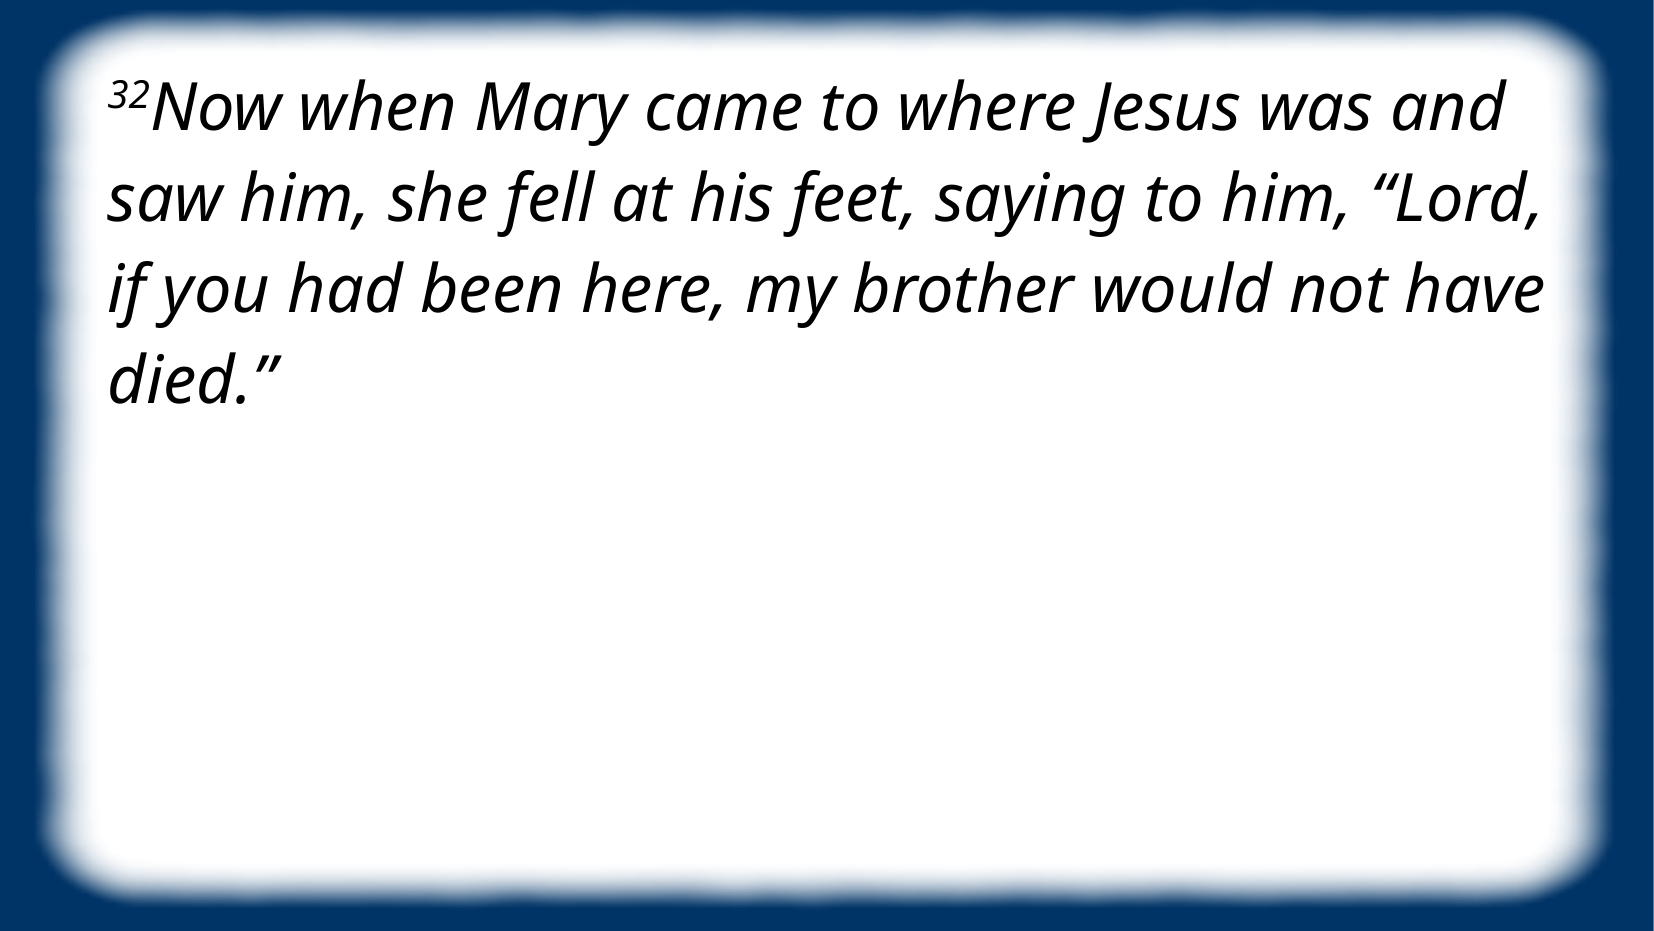

32Now when Mary came to where Jesus was and saw him, she fell at his feet, saying to him, “Lord, if you had been here, my brother would not have died.”